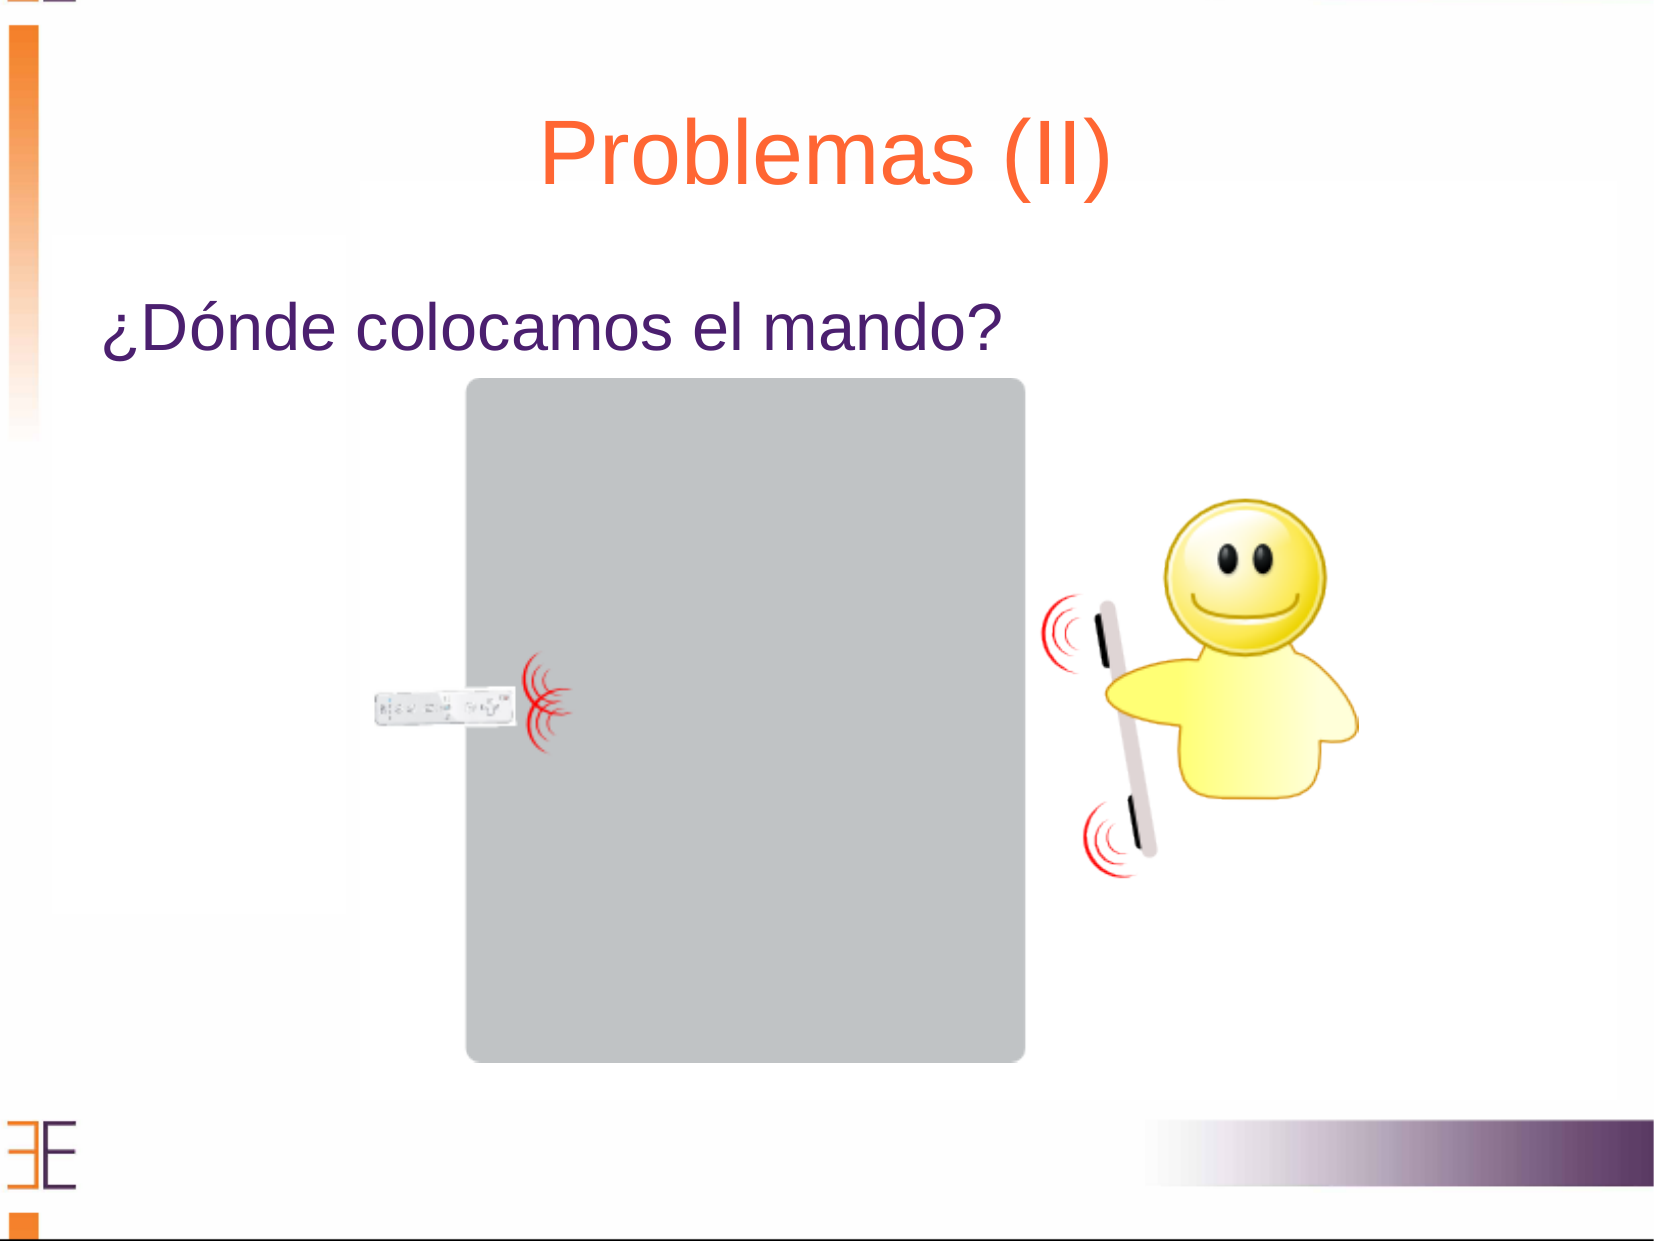

# Problemas (II)
¿Dónde colocamos el mando?